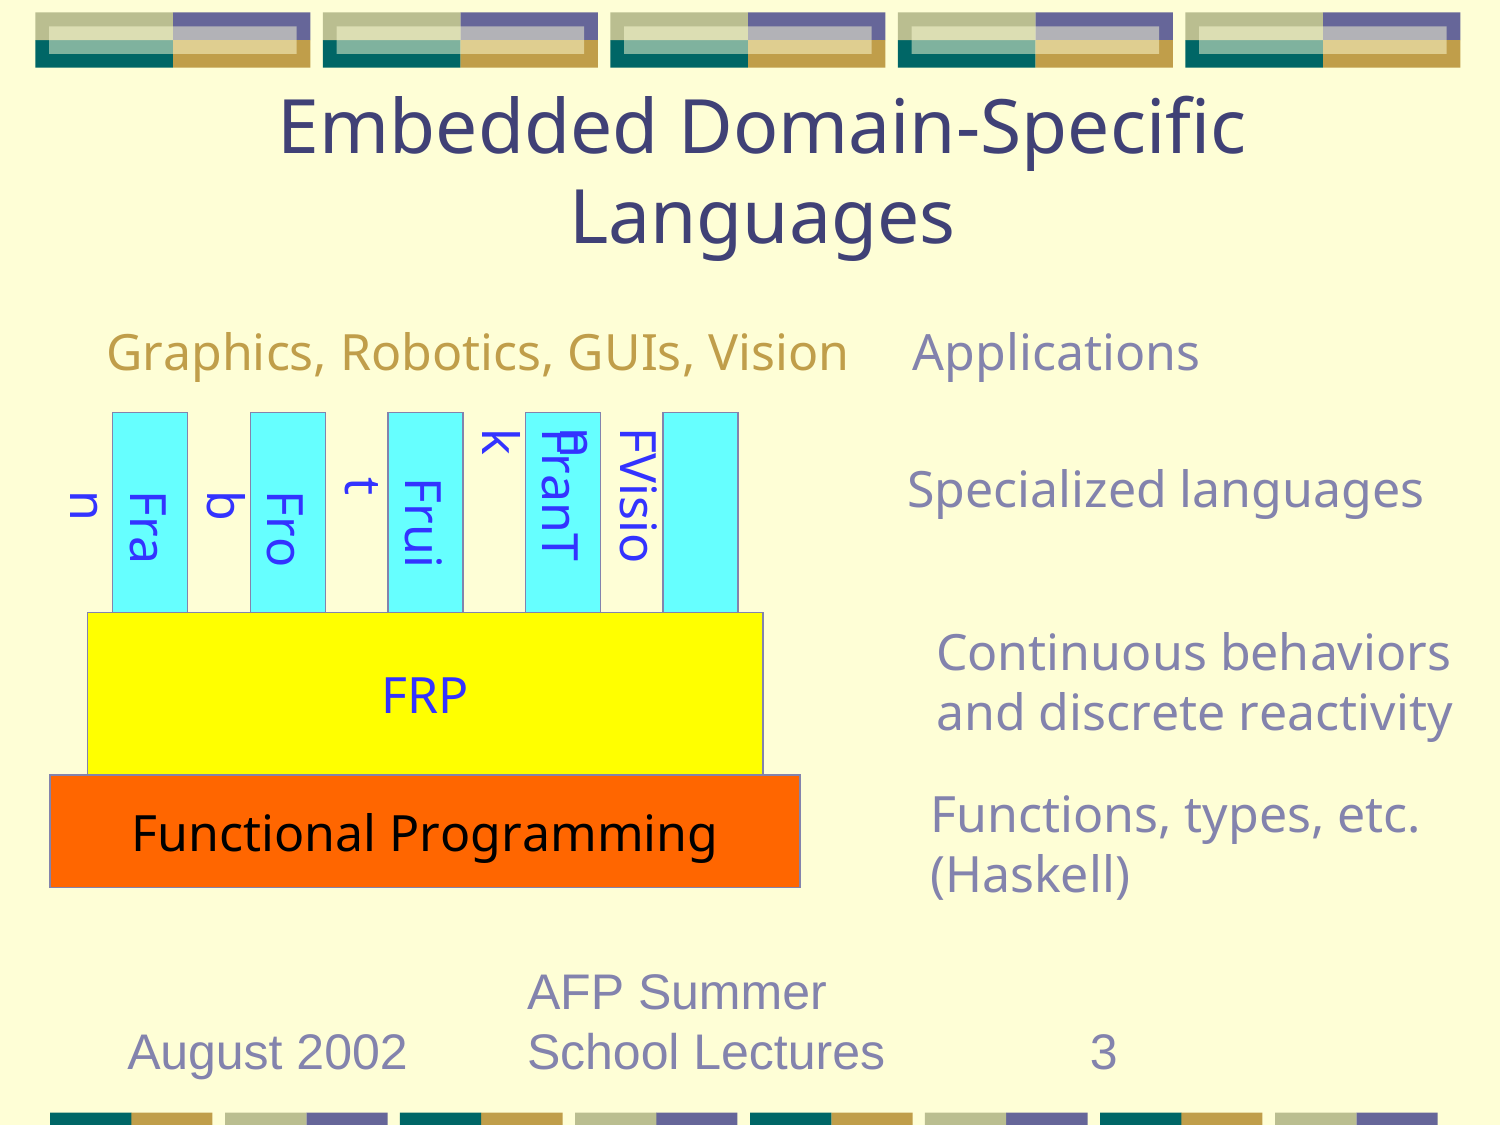

Embedded Domain-Specific Languages
Graphics, Robotics, GUIs, Vision
Applications
 FVision
FranTk
Specialized languages
Fruit
Fran
Frob
FRP
Continuous behaviors
and discrete reactivity
Functional Programming
Functions, types, etc.
(Haskell)‏
August 2002
3